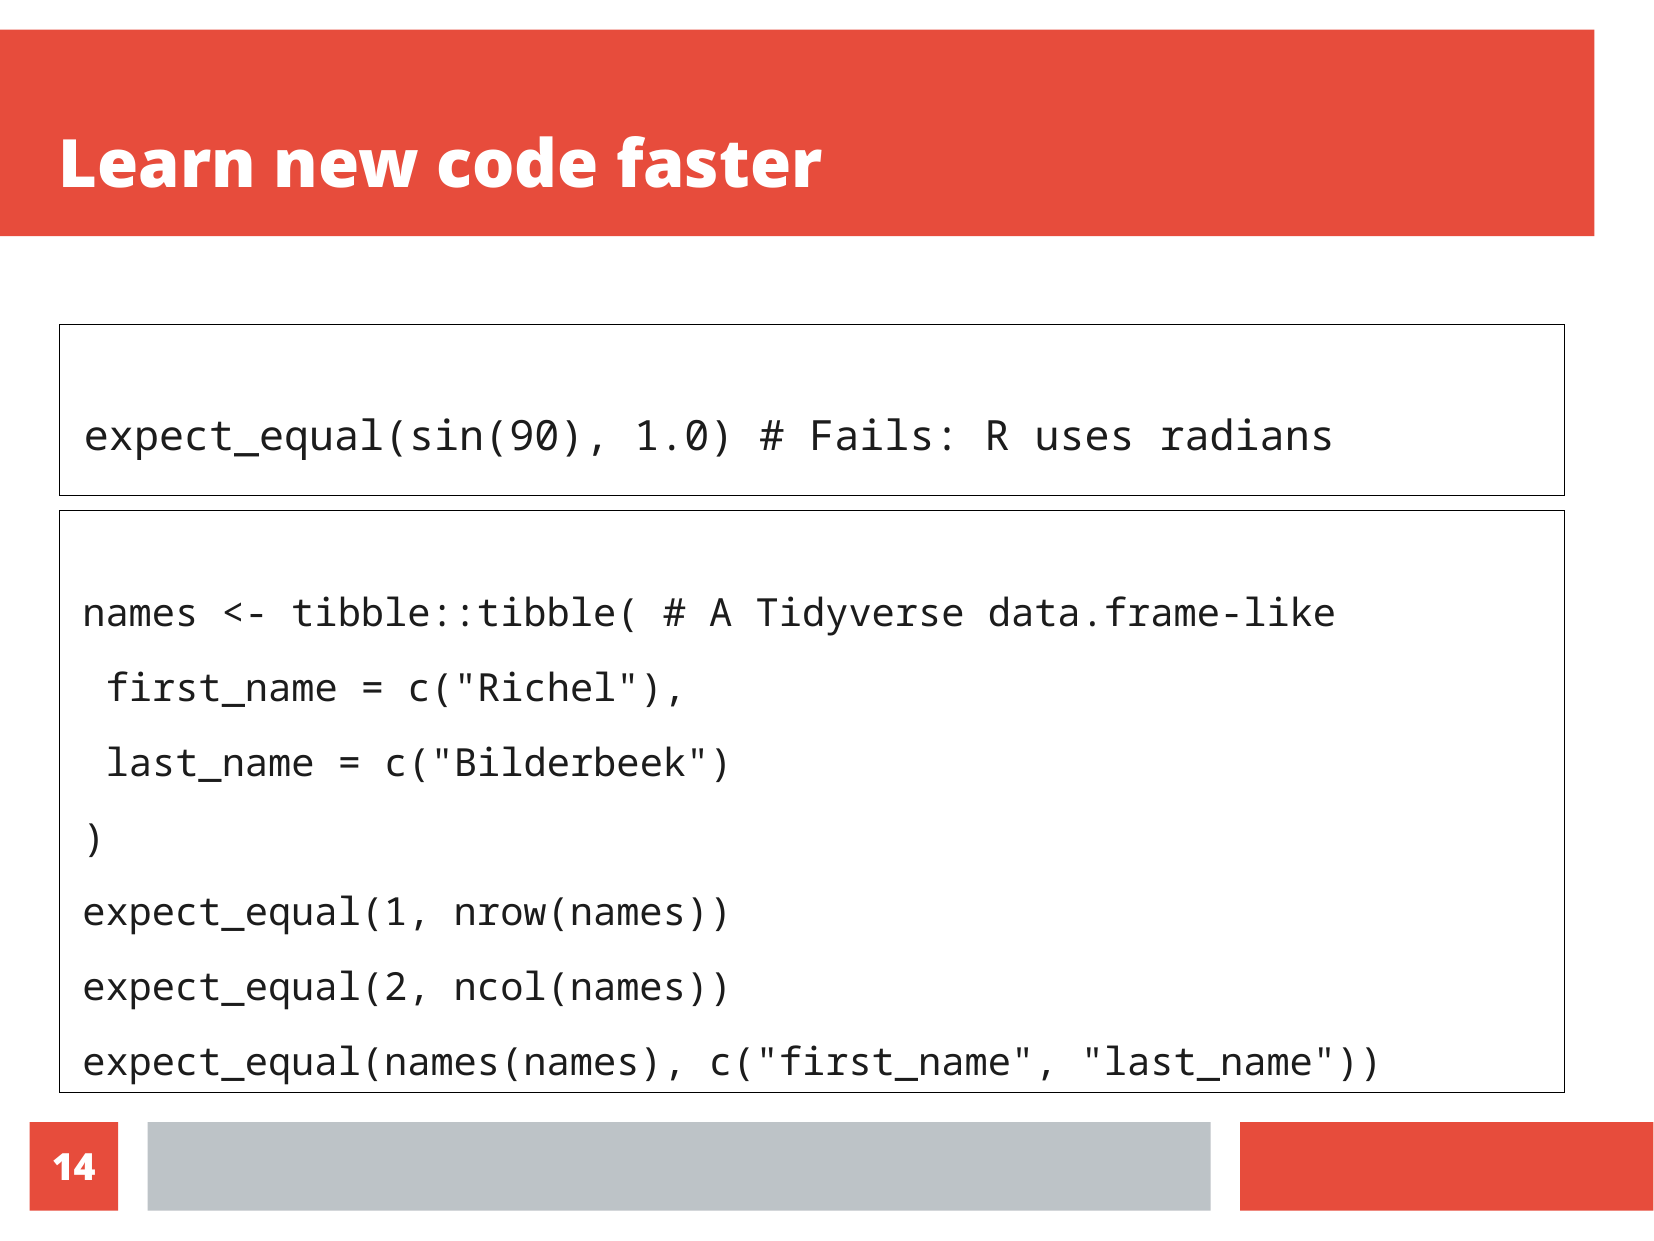

Learn new code faster
 expect_equal(sin(90), 1.0) # Fails: R uses radians
# names <- tibble::tibble( # A Tidyverse data.frame-like
 first_name = c("Richel"),
 last_name = c("Bilderbeek")
 )
 expect_equal(1, nrow(names))
 expect_equal(2, ncol(names))
 expect_equal(names(names), c("first_name", "last_name"))
14